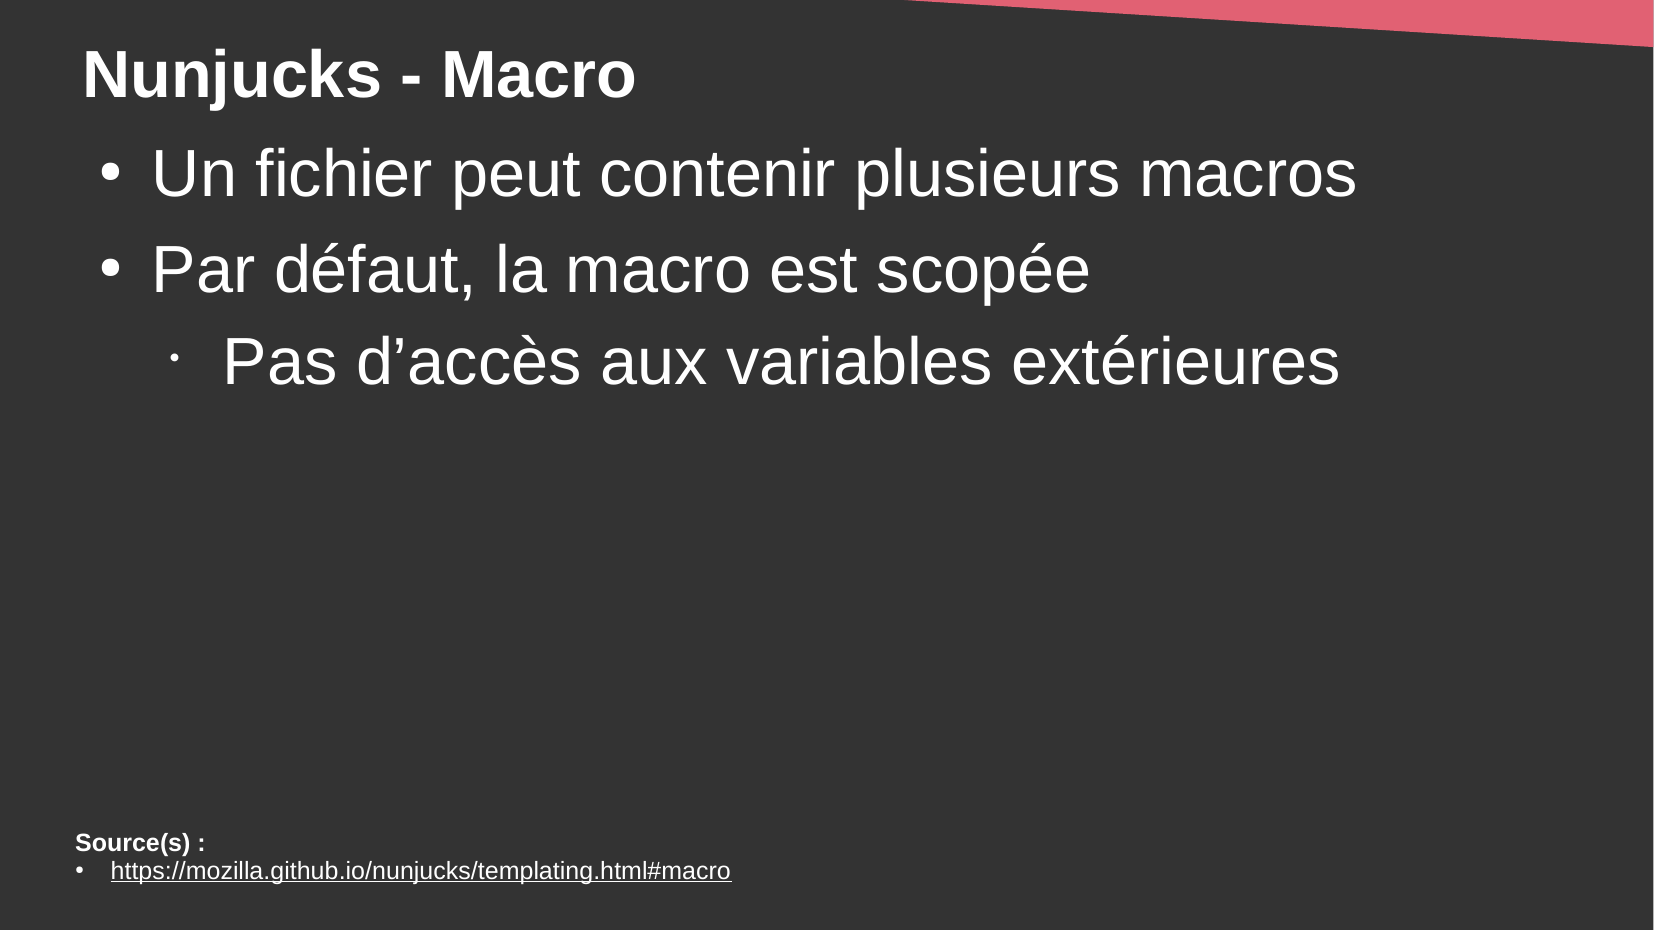

# Nunjucks - Macro
Un fichier peut contenir plusieurs macros
Par défaut, la macro est scopée
Pas d’accès aux variables extérieures
Source(s) :
https://mozilla.github.io/nunjucks/templating.html#macro